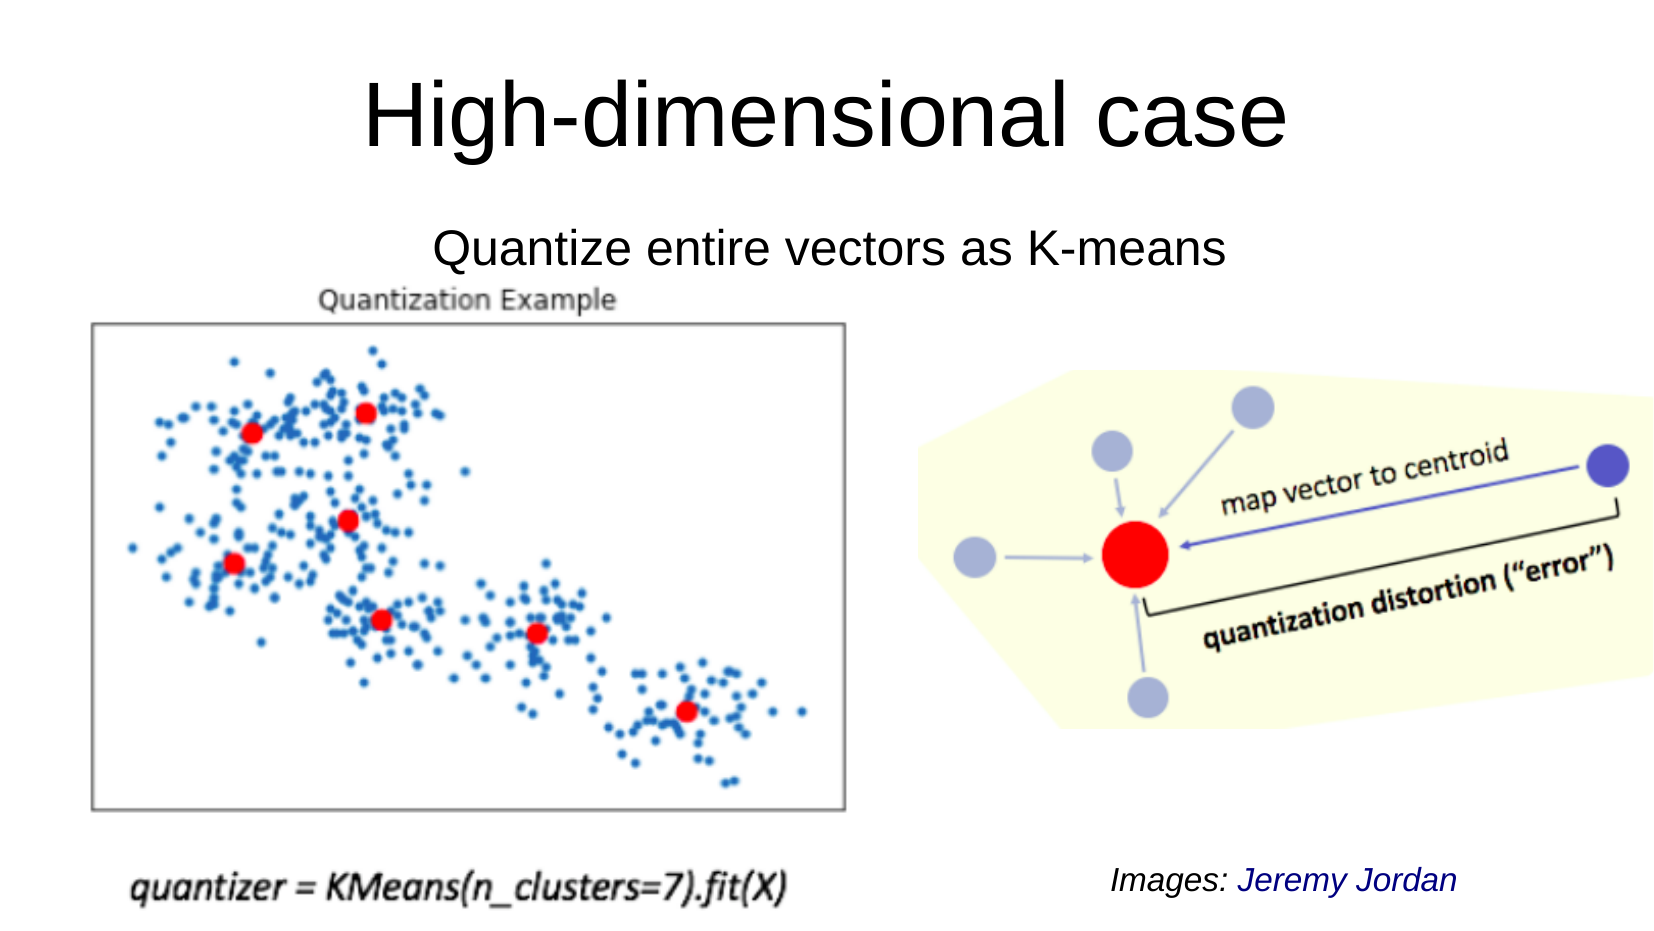

# High-dimensional case
Quantize entire vectors as K-means
Images: Jeremy Jordan